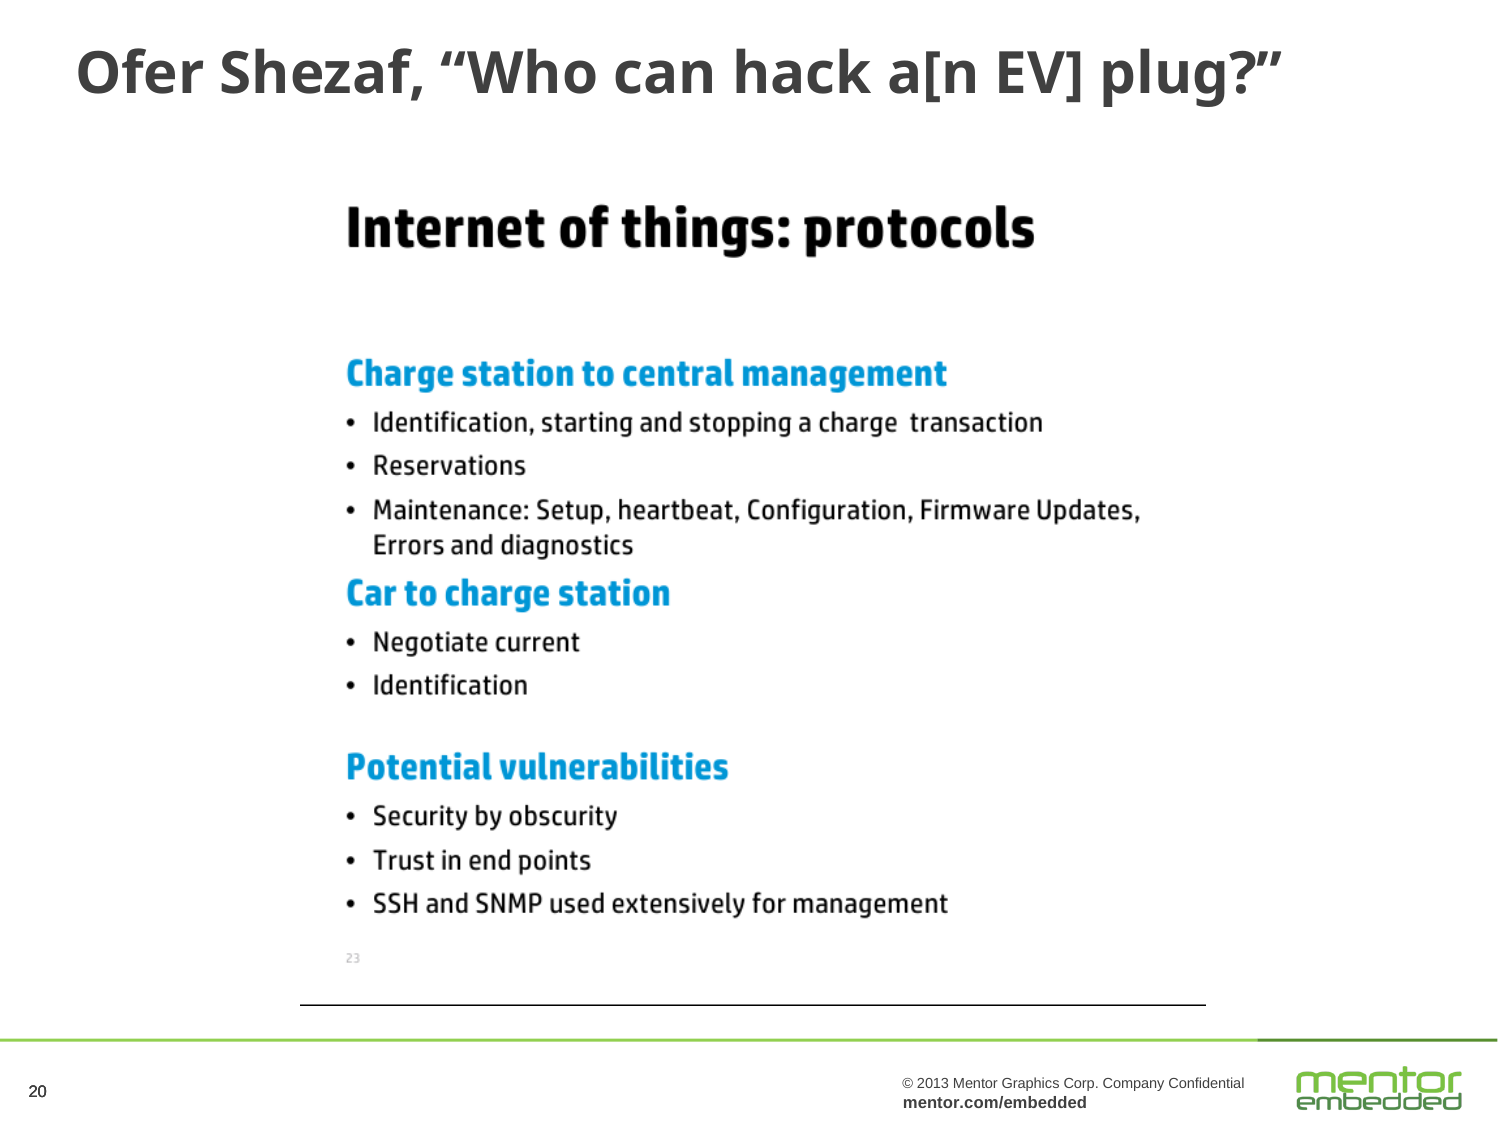

# Ofer Shezaf, “Who can hack a[n EV] plug?”